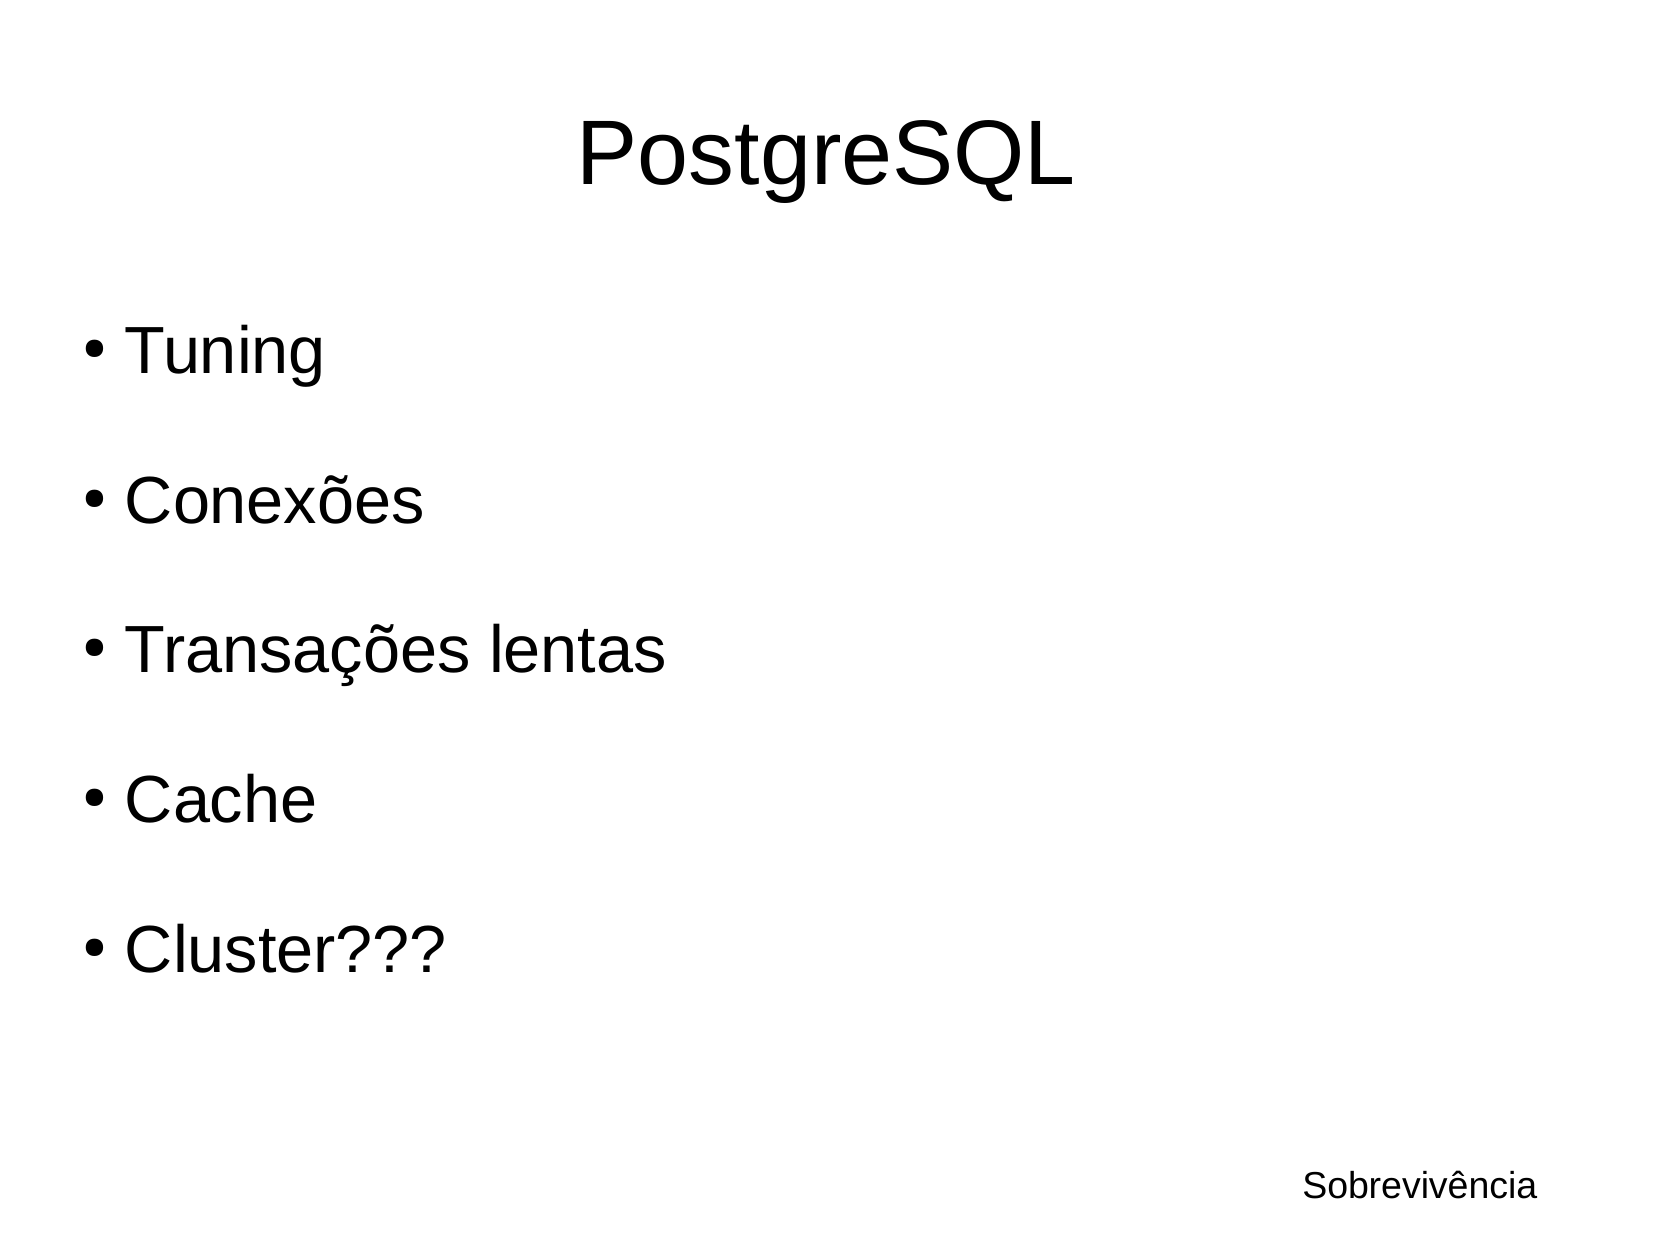

PostgreSQL
# Tuning
 Conexões
 Transações lentas
 Cache
 Cluster???
Sobrevivência